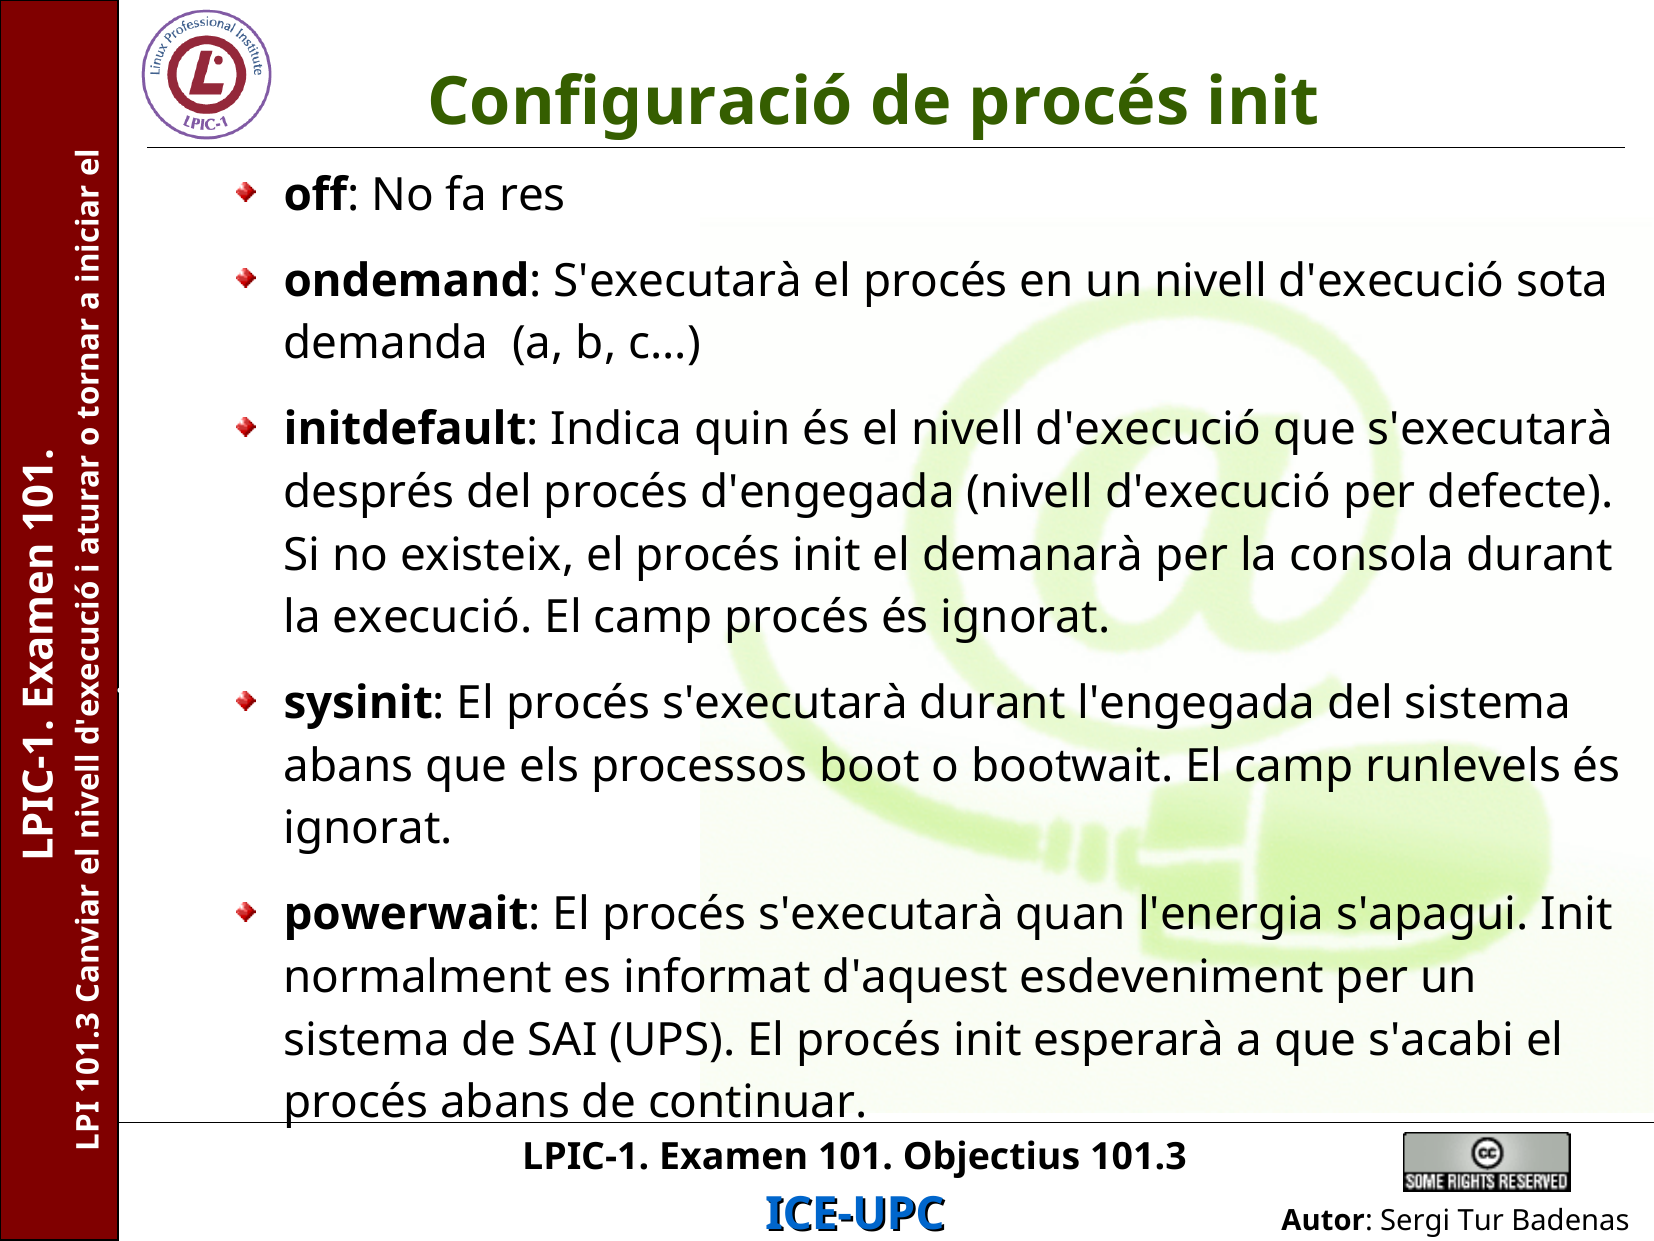

# Configuració de procés init
off: No fa res
ondemand: S'executarà el procés en un nivell d'execució sota demanda (a, b, c...)
initdefault: Indica quin és el nivell d'execució que s'executarà després del procés d'engegada (nivell d'execució per defecte). Si no existeix, el procés init el demanarà per la consola durant la execució. El camp procés és ignorat.
sysinit: El procés s'executarà durant l'engegada del sistema abans que els processos boot o bootwait. El camp runlevels és ignorat.
powerwait: El procés s'executarà quan l'energia s'apagui. Init normalment es informat d'aquest esdeveniment per un sistema de SAI (UPS). El procés init esperarà a que s'acabi el procés abans de continuar.